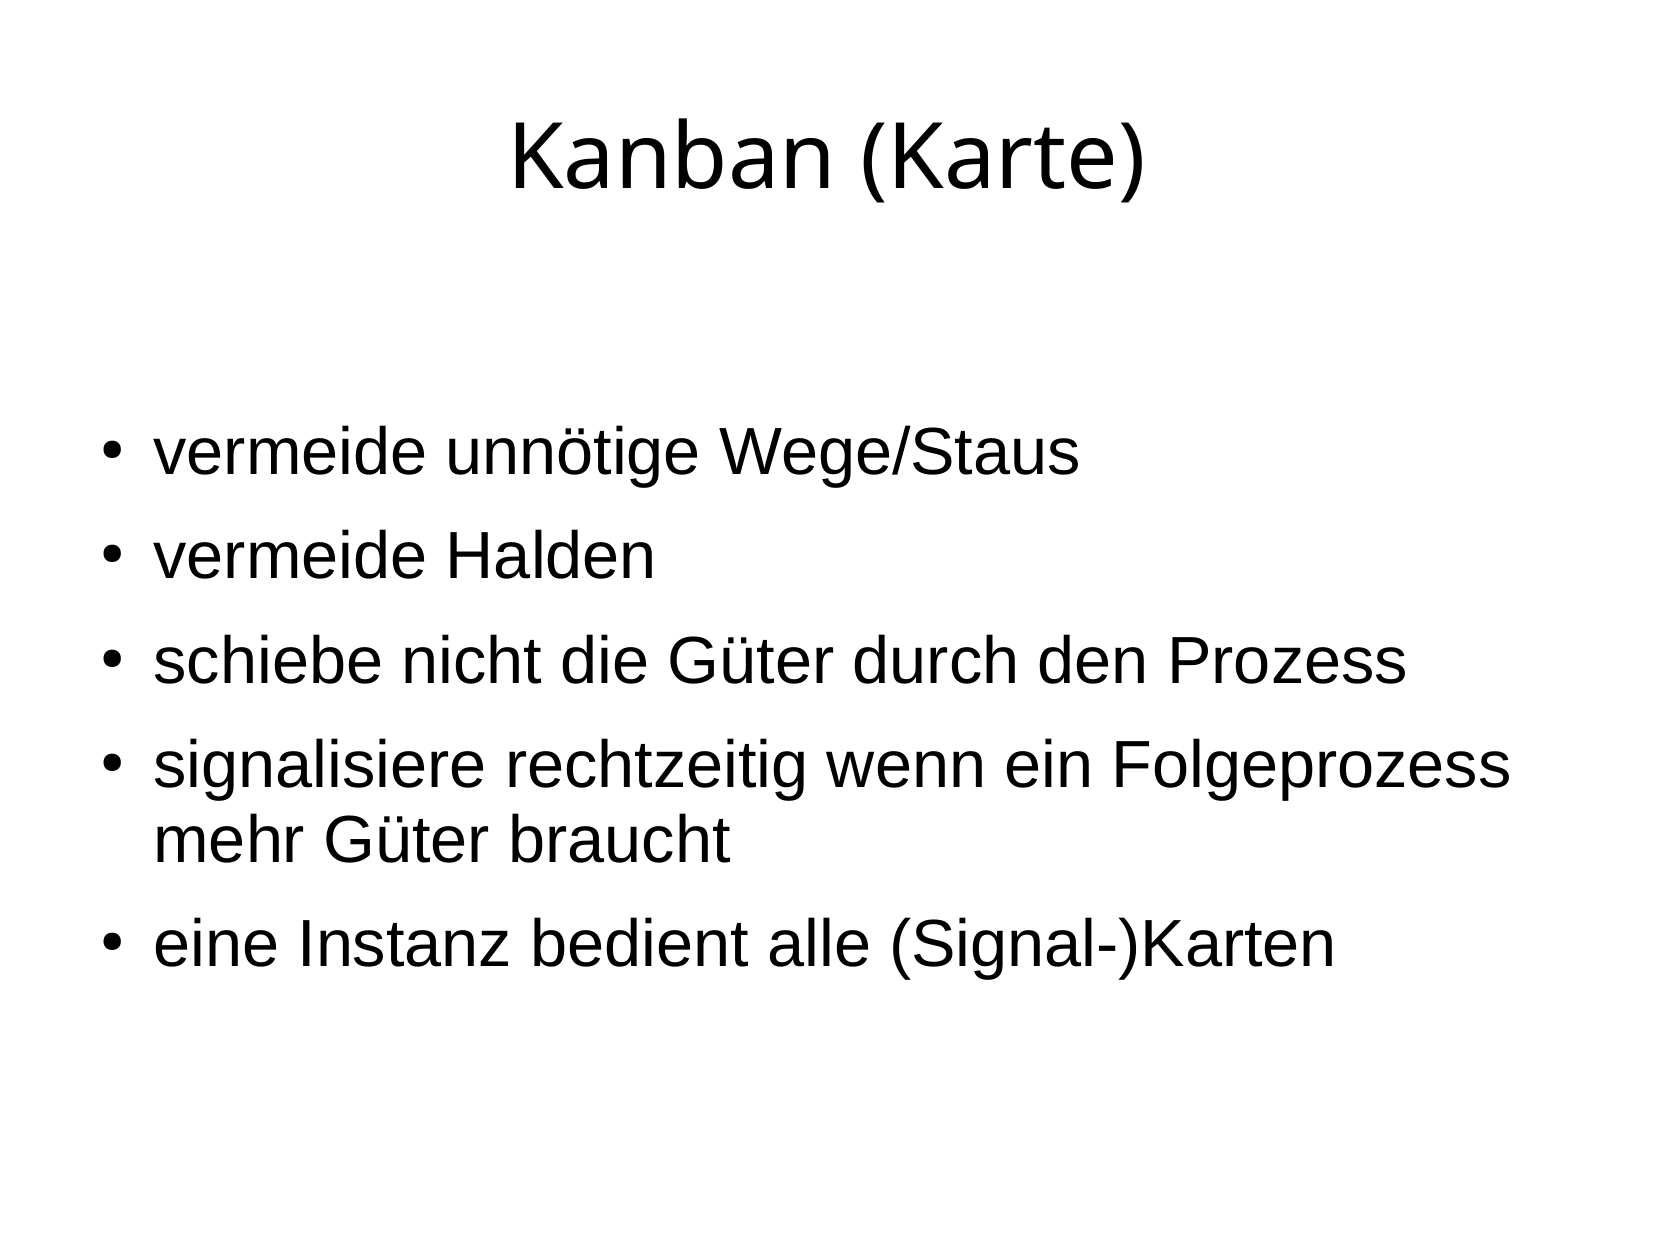

# Kanban (Karte)
vermeide unnötige Wege/Staus
vermeide Halden
schiebe nicht die Güter durch den Prozess
signalisiere rechtzeitig wenn ein Folgeprozess mehr Güter braucht
eine Instanz bedient alle (Signal-)Karten